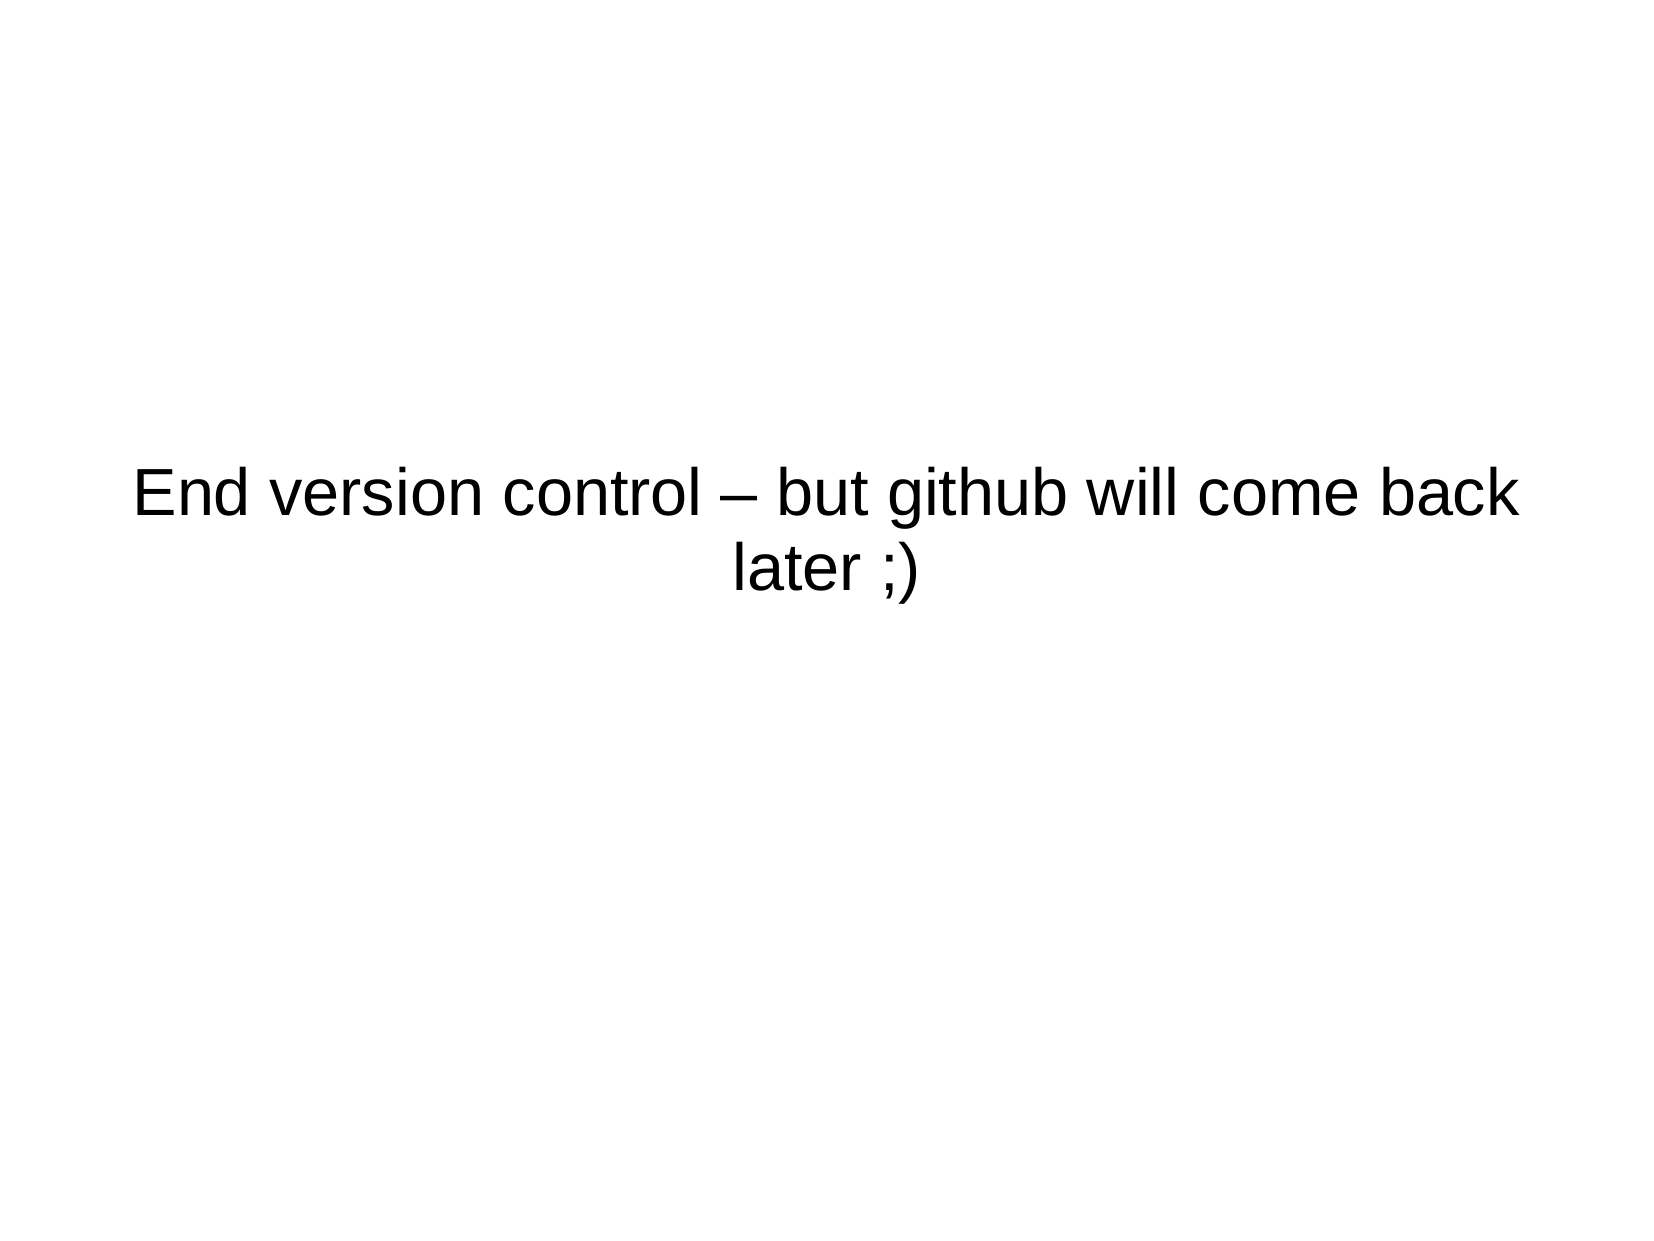

# End version control – but github will come back later ;)